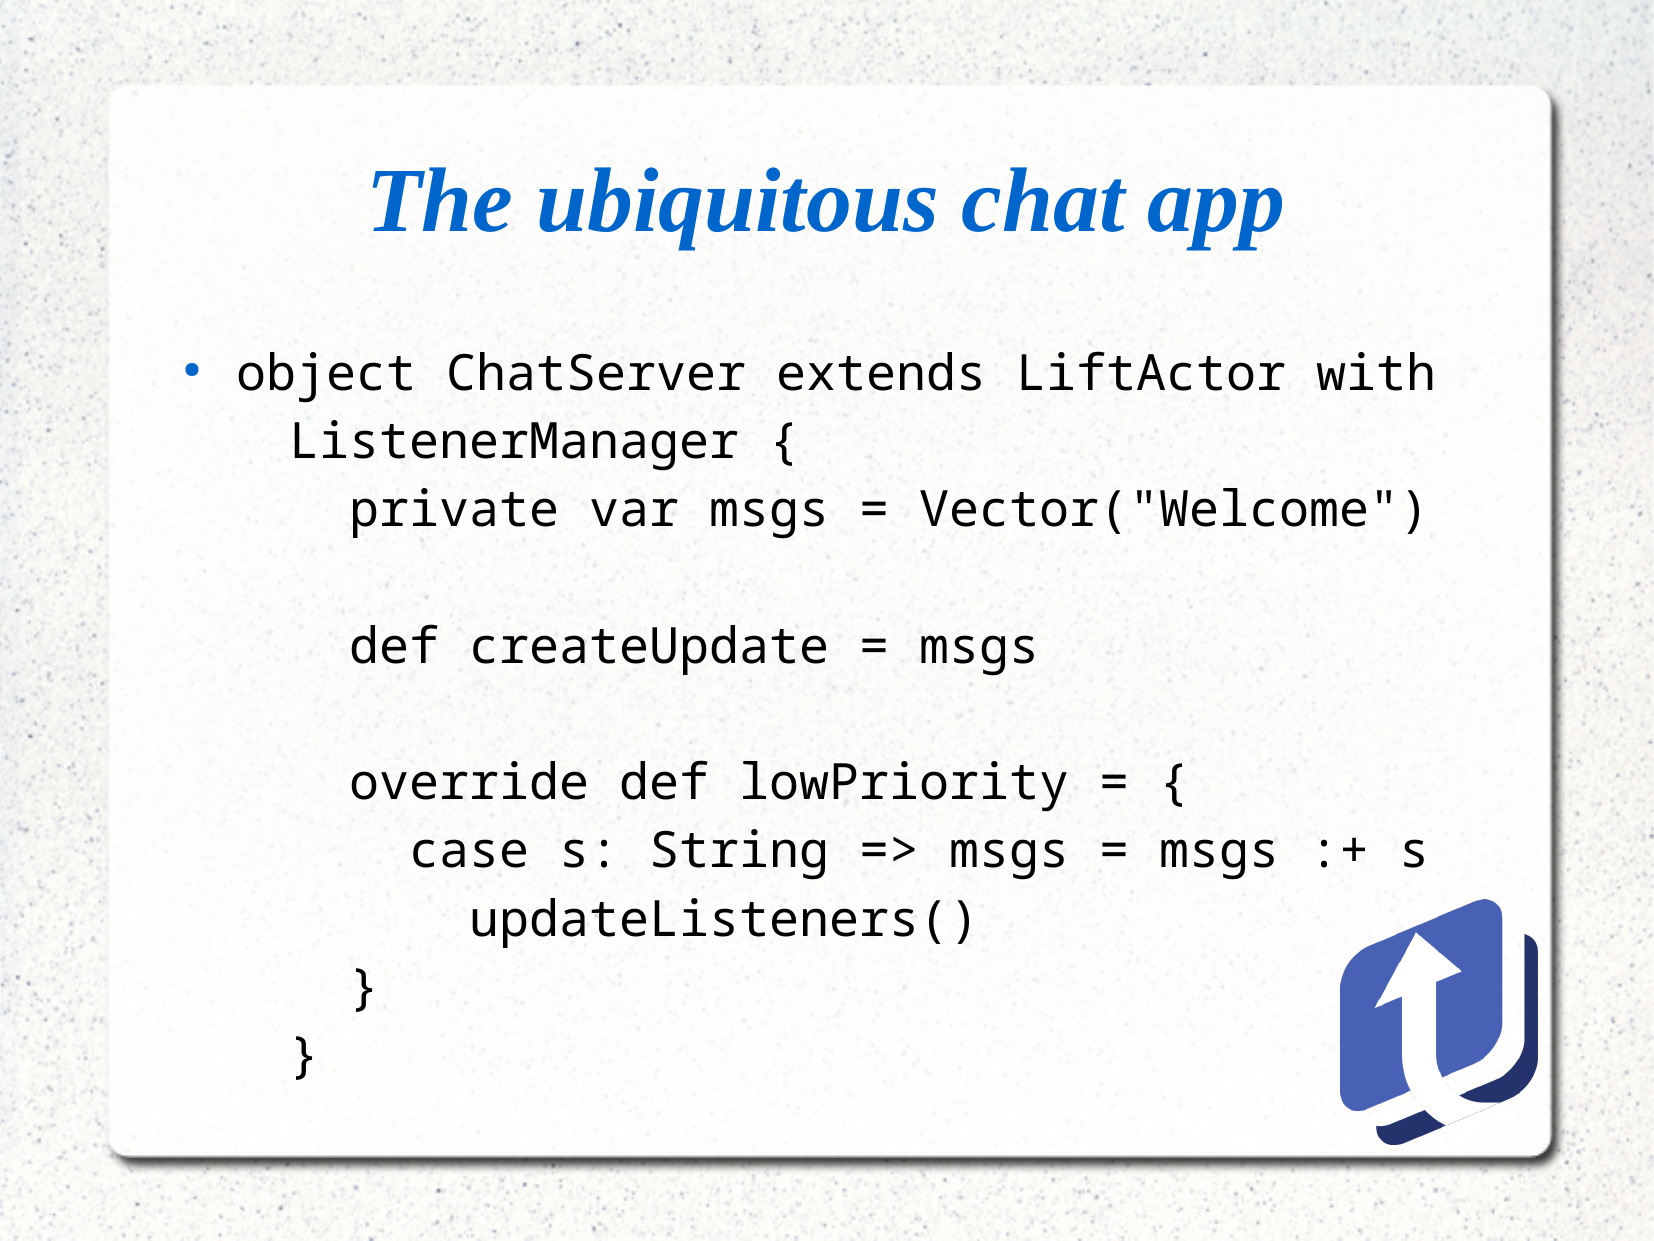

# The ubiquitous chat app
object ChatServer extends LiftActor with ListenerManager {
 private var msgs = Vector("Welcome")
 def createUpdate = msgs
 override def lowPriority = {
 case s: String => msgs = msgs :+ s
 updateListeners()
 }
}